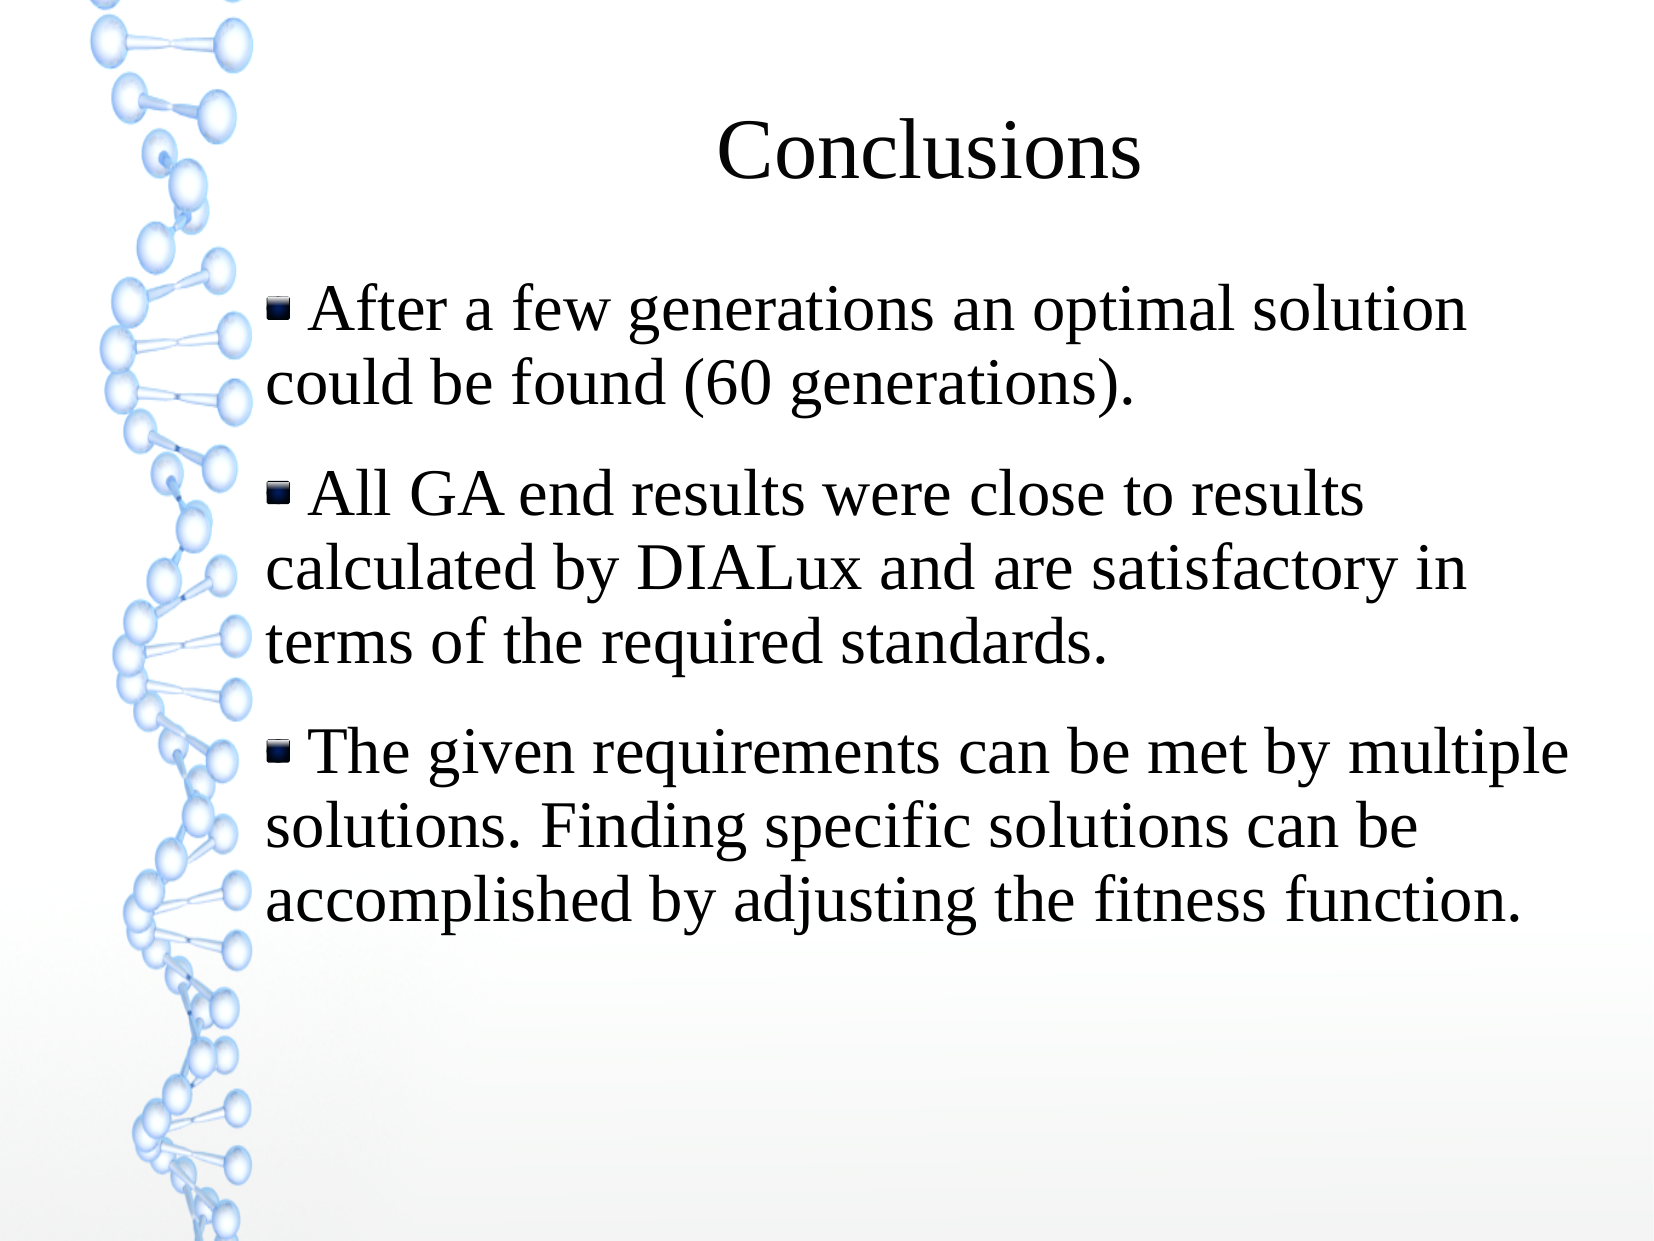

# Conclusions
 After a few generations an optimal solution could be found (60 generations).
 All GA end results were close to results calculated by DIALux and are satisfactory in terms of the required standards.
 The given requirements can be met by multiple solutions. Finding specific solutions can be accomplished by adjusting the fitness function.